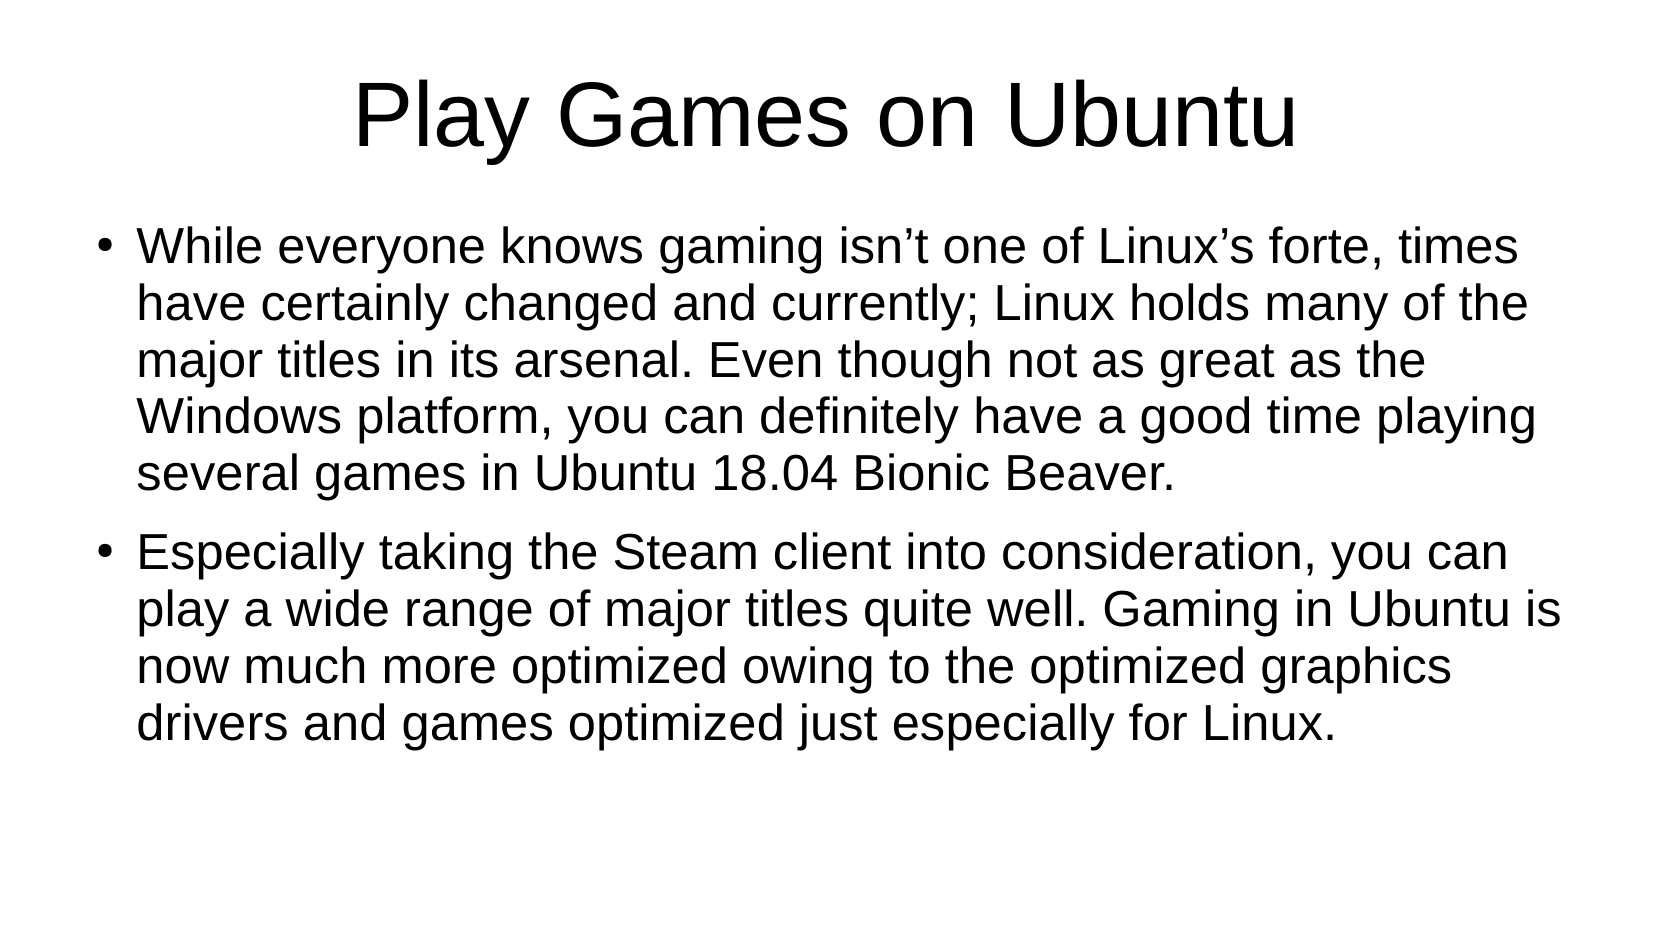

# Play Games on Ubuntu
While everyone knows gaming isn’t one of Linux’s forte, times have certainly changed and currently; Linux holds many of the major titles in its arsenal. Even though not as great as the Windows platform, you can definitely have a good time playing several games in Ubuntu 18.04 Bionic Beaver.
Especially taking the Steam client into consideration, you can play a wide range of major titles quite well. Gaming in Ubuntu is now much more optimized owing to the optimized graphics drivers and games optimized just especially for Linux.